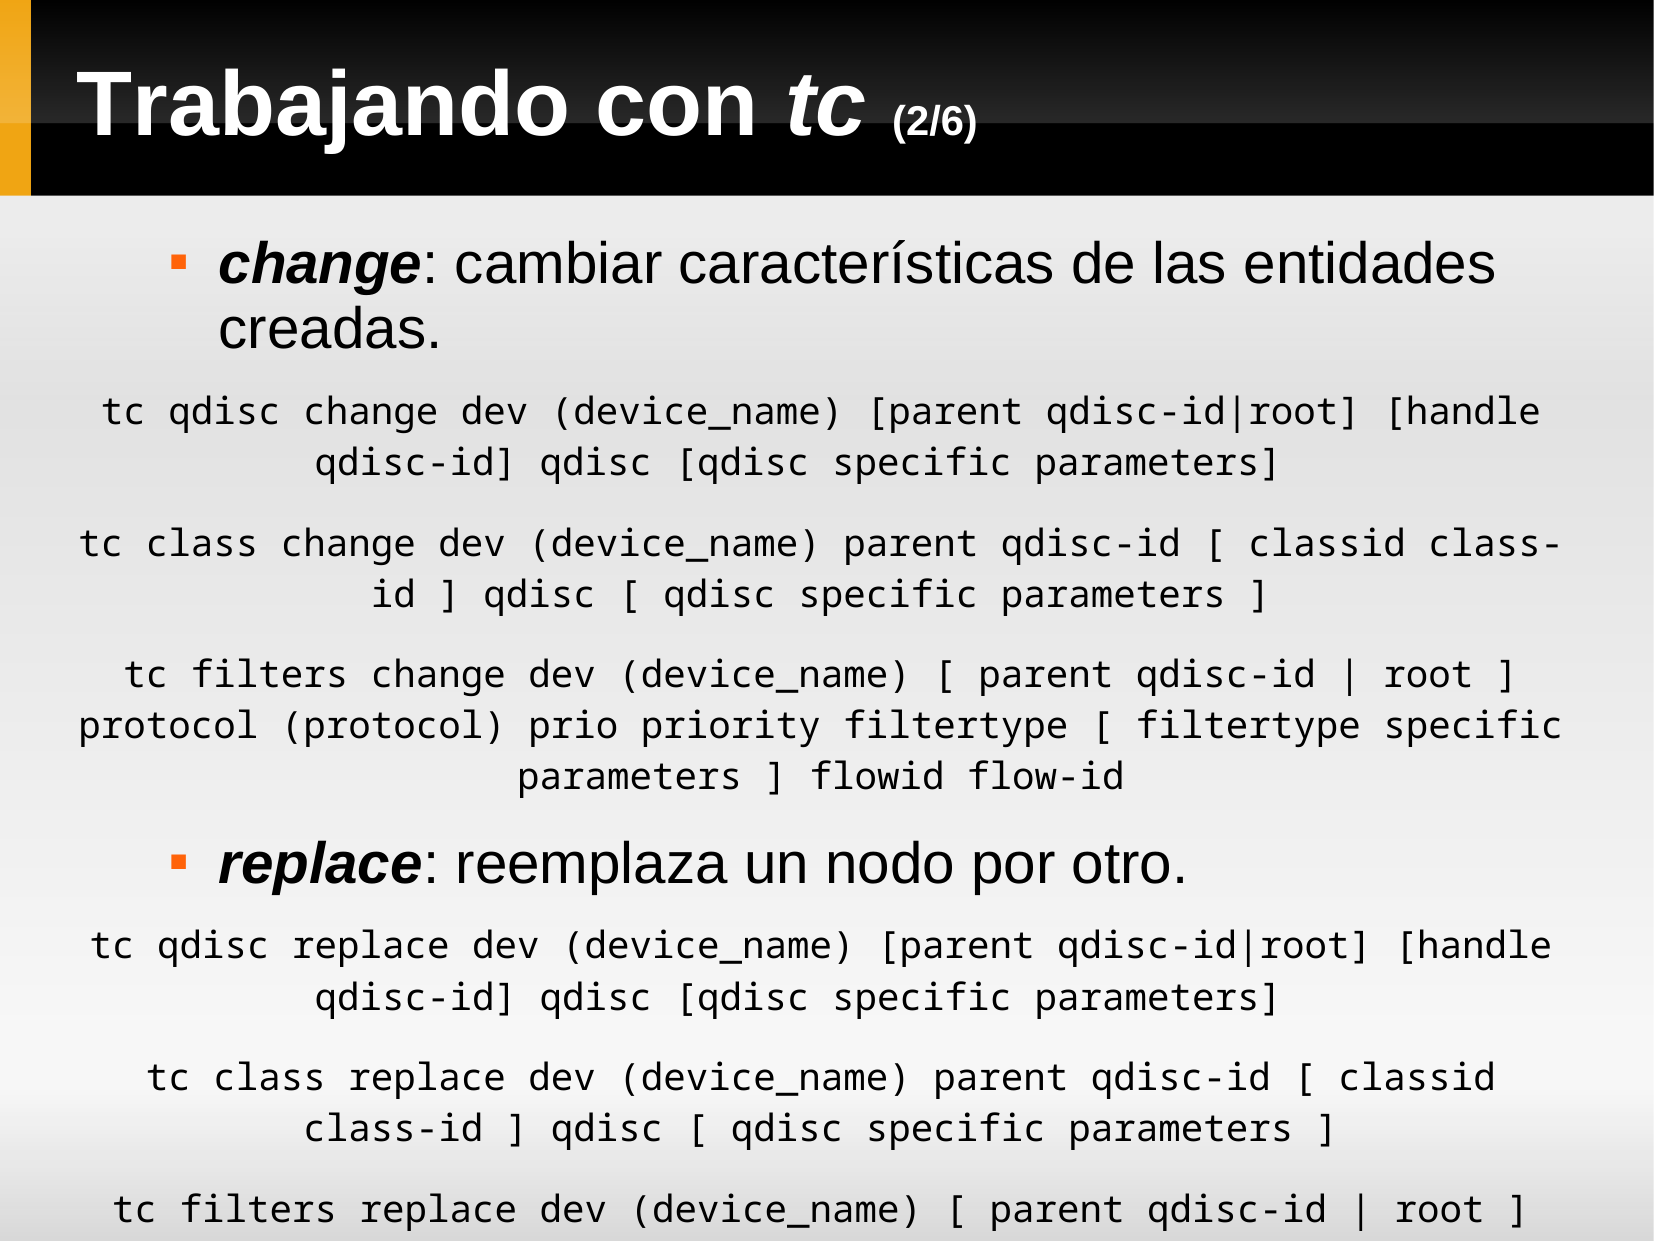

# Trabajando con tc (2/6)
change: cambiar características de las entidades creadas.
tc qdisc change dev (device_name) [parent qdisc-id|root] [handle qdisc-id] qdisc [qdisc specific parameters]
tc class change dev (device_name) parent qdisc-id [ classid class-id ] qdisc [ qdisc specific parameters ]
tc filters change dev (device_name) [ parent qdisc-id | root ] protocol (protocol) prio priority filtertype [ filtertype specific parameters ] flowid flow-id
replace: reemplaza un nodo por otro.
tc qdisc replace dev (device_name) [parent qdisc-id|root] [handle qdisc-id] qdisc [qdisc specific parameters]
tc class replace dev (device_name) parent qdisc-id [ classid class-id ] qdisc [ qdisc specific parameters ]
tc filters replace dev (device_name) [ parent qdisc-id | root ] protocol (protocol) prio priority filtertype [ filtertype specific parameters ] flowid flow-id